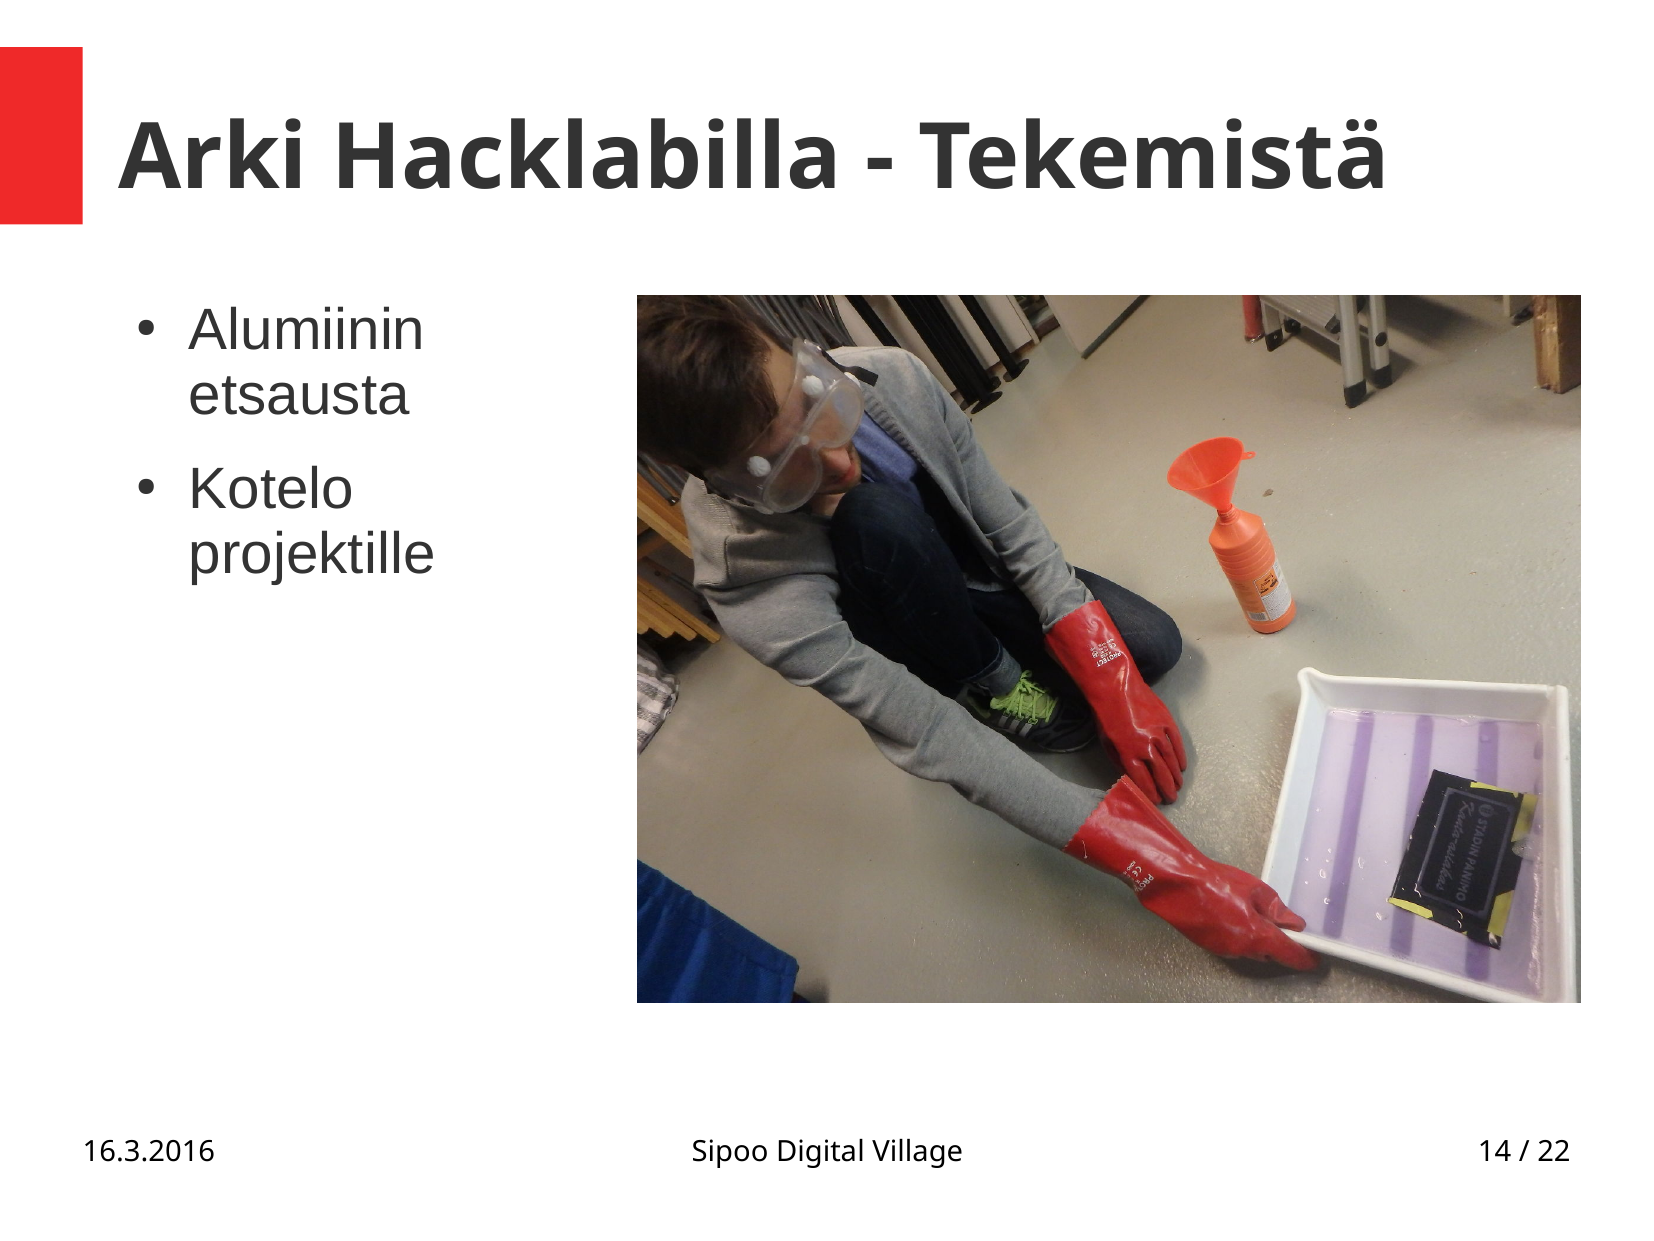

# Arki Hacklabilla - Tekemistä
Alumiinin etsausta
Kotelo projektille
14